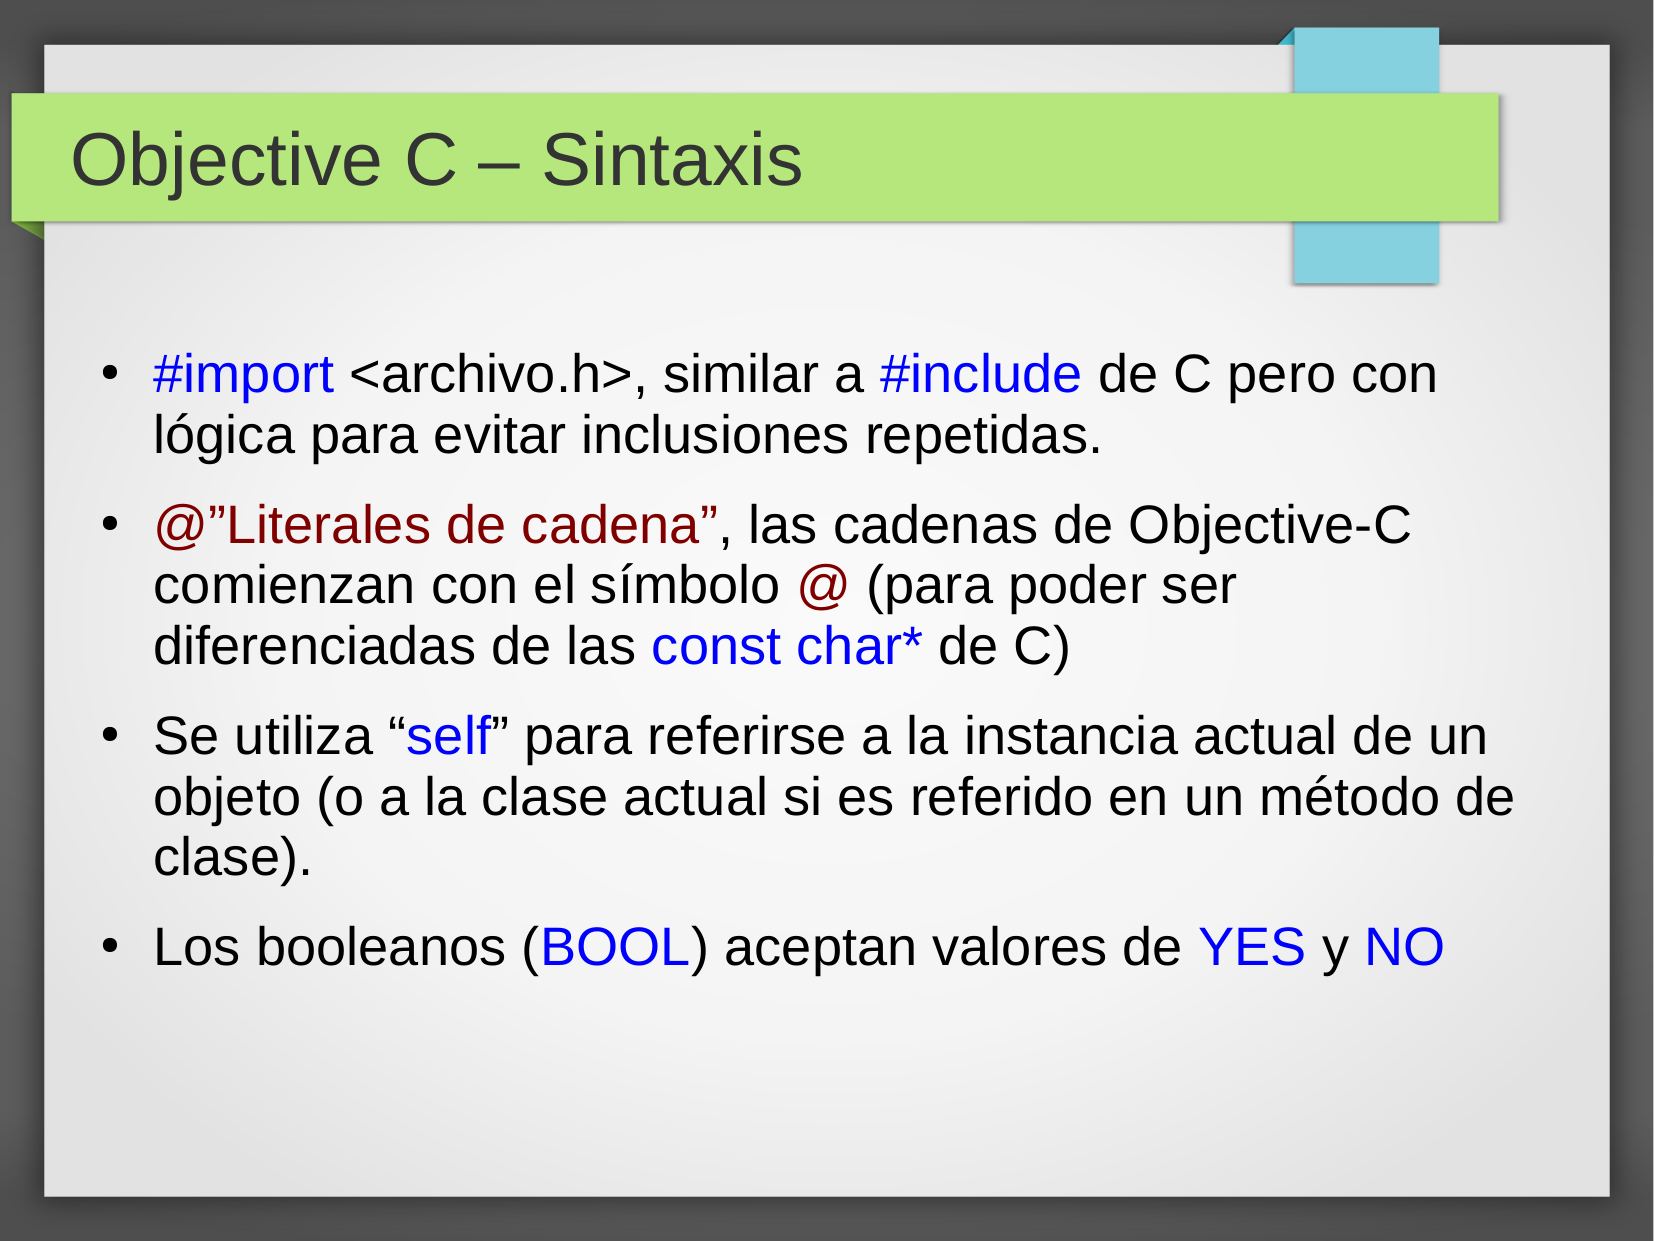

# Objective C – Sintaxis
#import <archivo.h>, similar a #include de C pero con lógica para evitar inclusiones repetidas.
@”Literales de cadena”, las cadenas de Objective-C comienzan con el símbolo @ (para poder ser diferenciadas de las const char* de C)
Se utiliza “self” para referirse a la instancia actual de un objeto (o a la clase actual si es referido en un método de clase).
Los booleanos (BOOL) aceptan valores de YES y NO